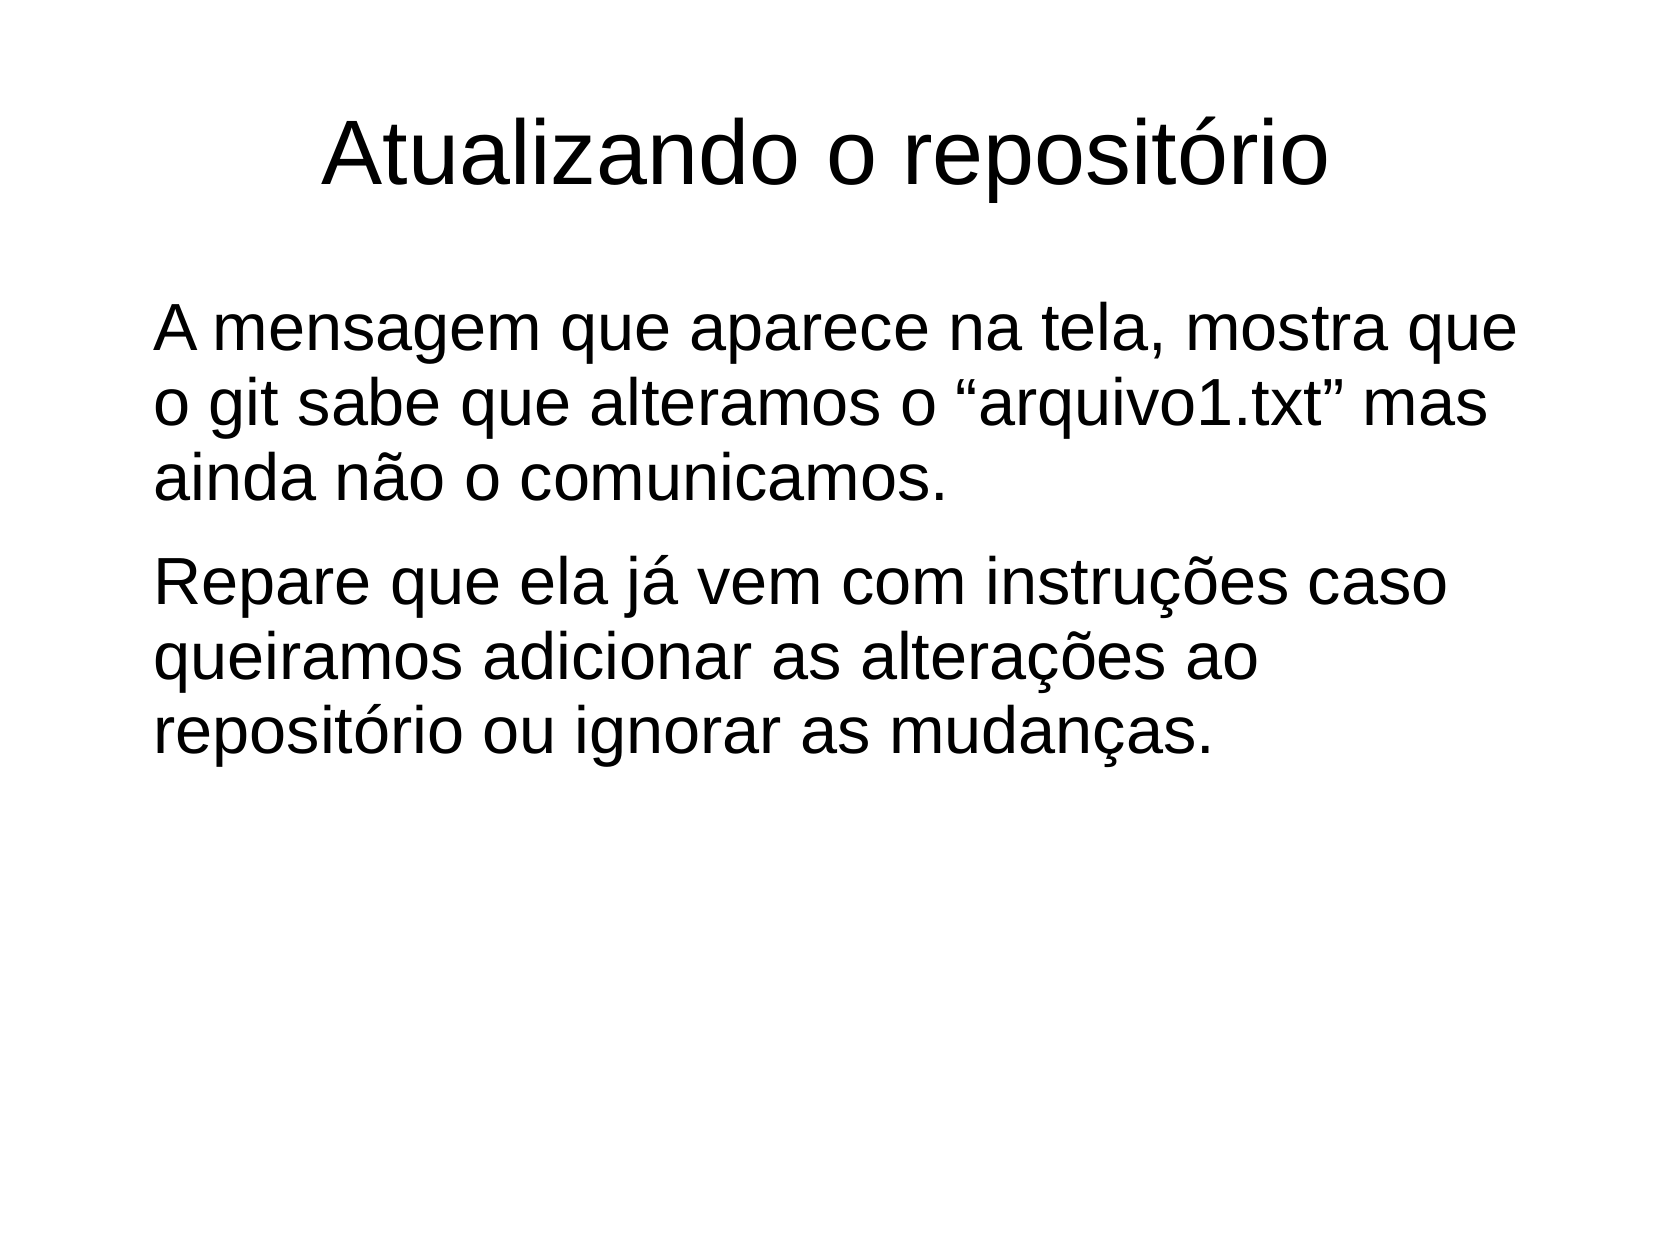

# Atualizando o repositório
A mensagem que aparece na tela, mostra que o git sabe que alteramos o “arquivo1.txt” mas ainda não o comunicamos.
Repare que ela já vem com instruções caso queiramos adicionar as alterações ao repositório ou ignorar as mudanças.